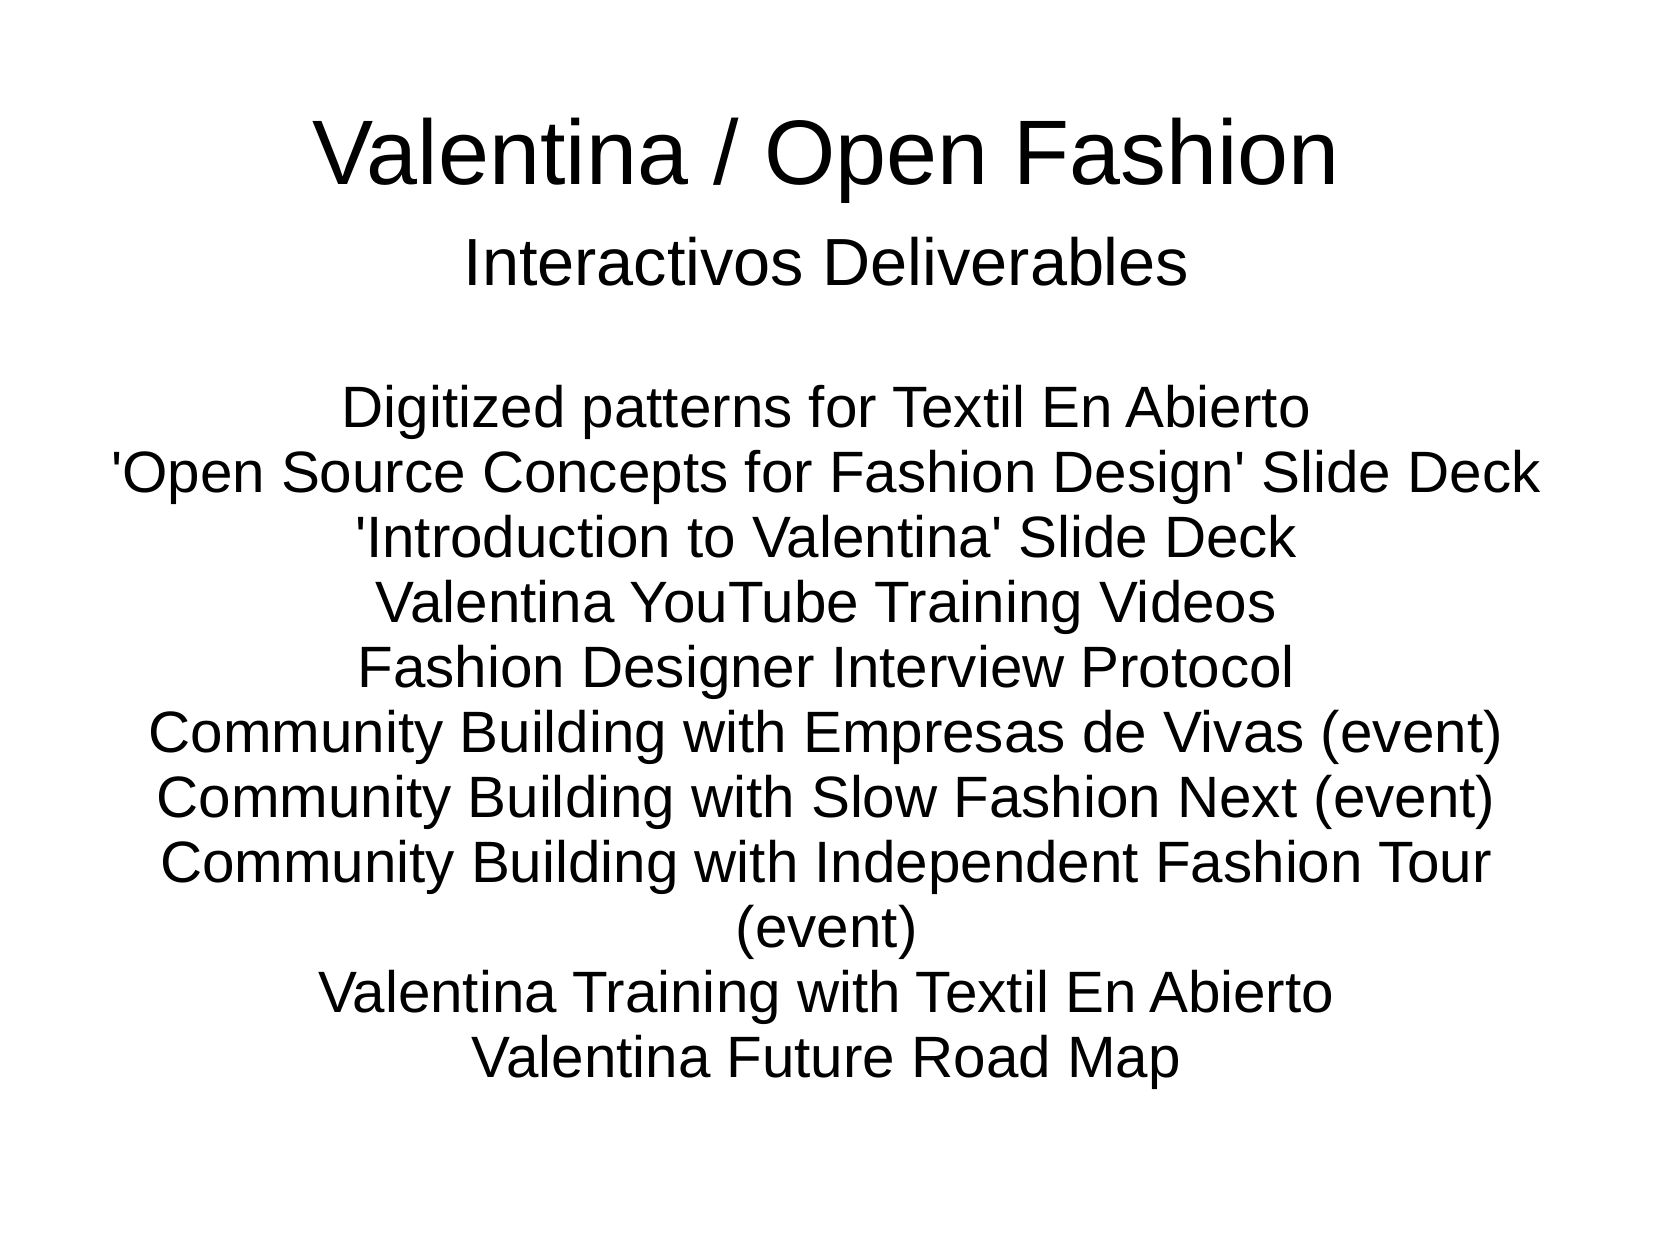

# Valentina / Open Fashion
Interactivos Deliverables
Digitized patterns for Textil En Abierto
'Open Source Concepts for Fashion Design' Slide Deck
'Introduction to Valentina' Slide Deck
Valentina YouTube Training Videos
Fashion Designer Interview Protocol
Community Building with Empresas de Vivas (event)
Community Building with Slow Fashion Next (event)
Community Building with Independent Fashion Tour (event)
Valentina Training with Textil En Abierto
Valentina Future Road Map